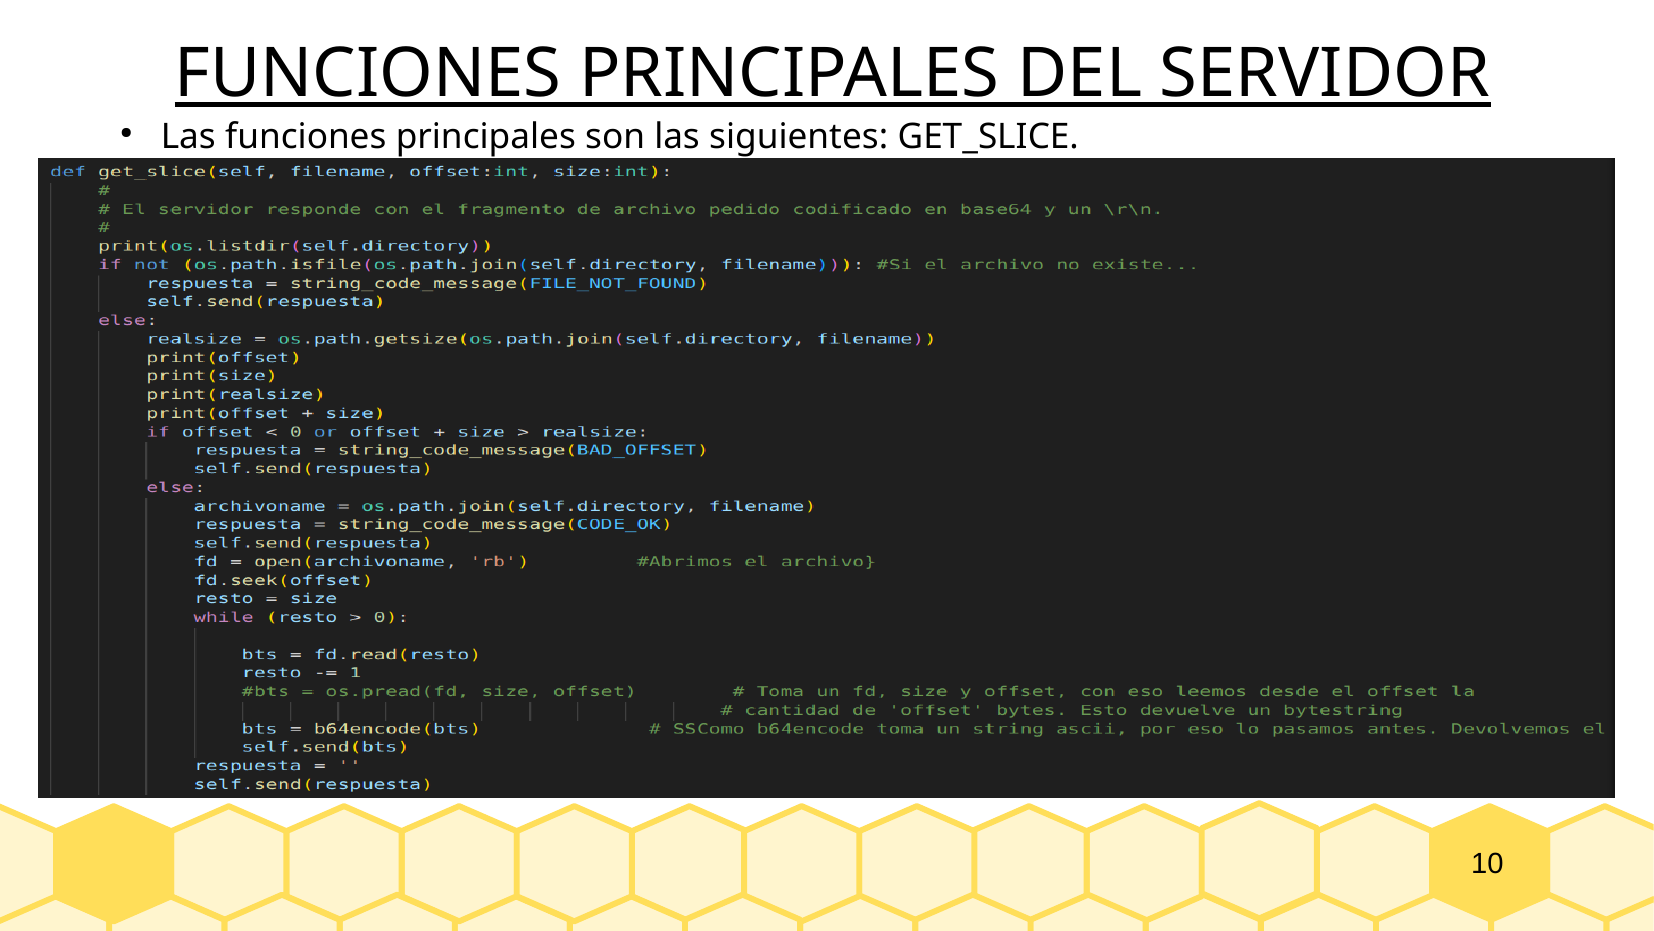

# FUNCIONES PRINCIPALES DEL SERVIDOR
Las funciones principales son las siguientes: GET_SLICE.